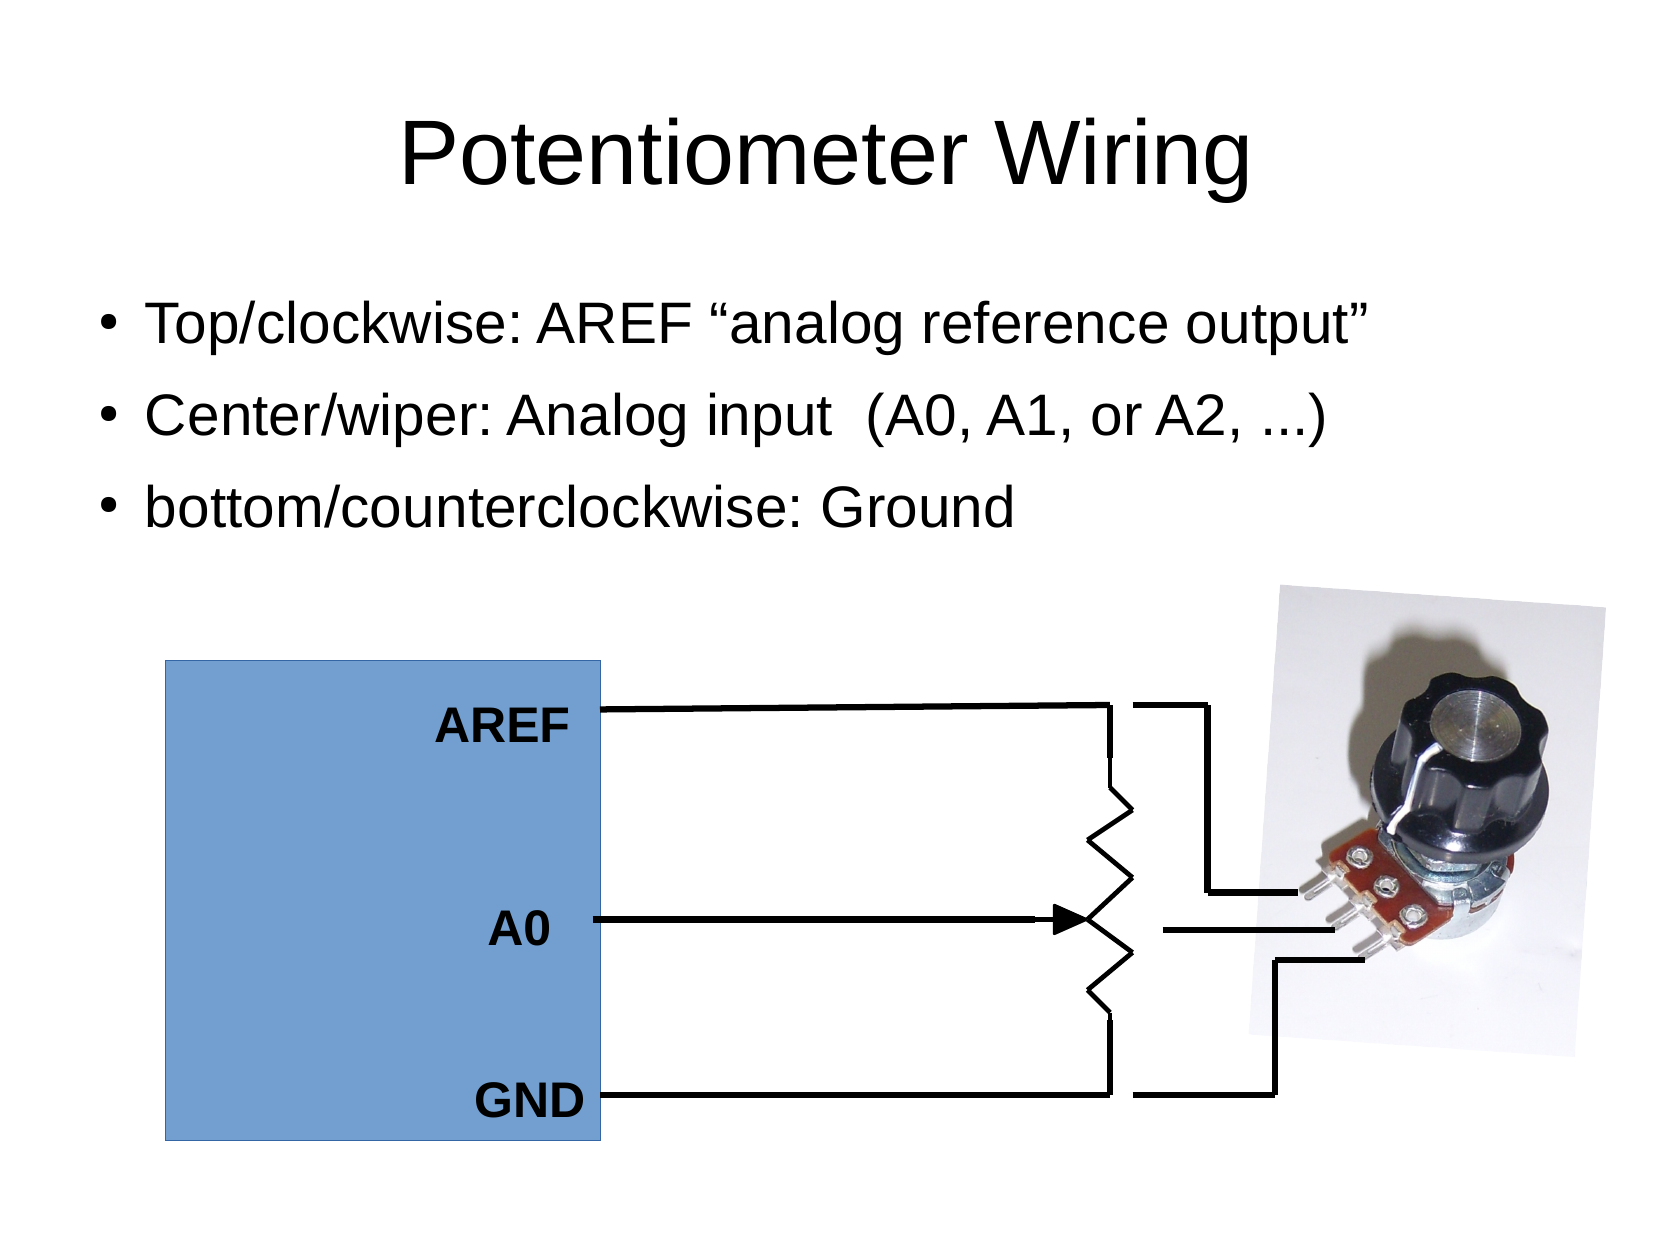

# Potentiometer Wiring
Top/clockwise: AREF “analog reference output”
Center/wiper: Analog input (A0, A1, or A2, ...)
bottom/counterclockwise: Ground
AREF
A0
GND